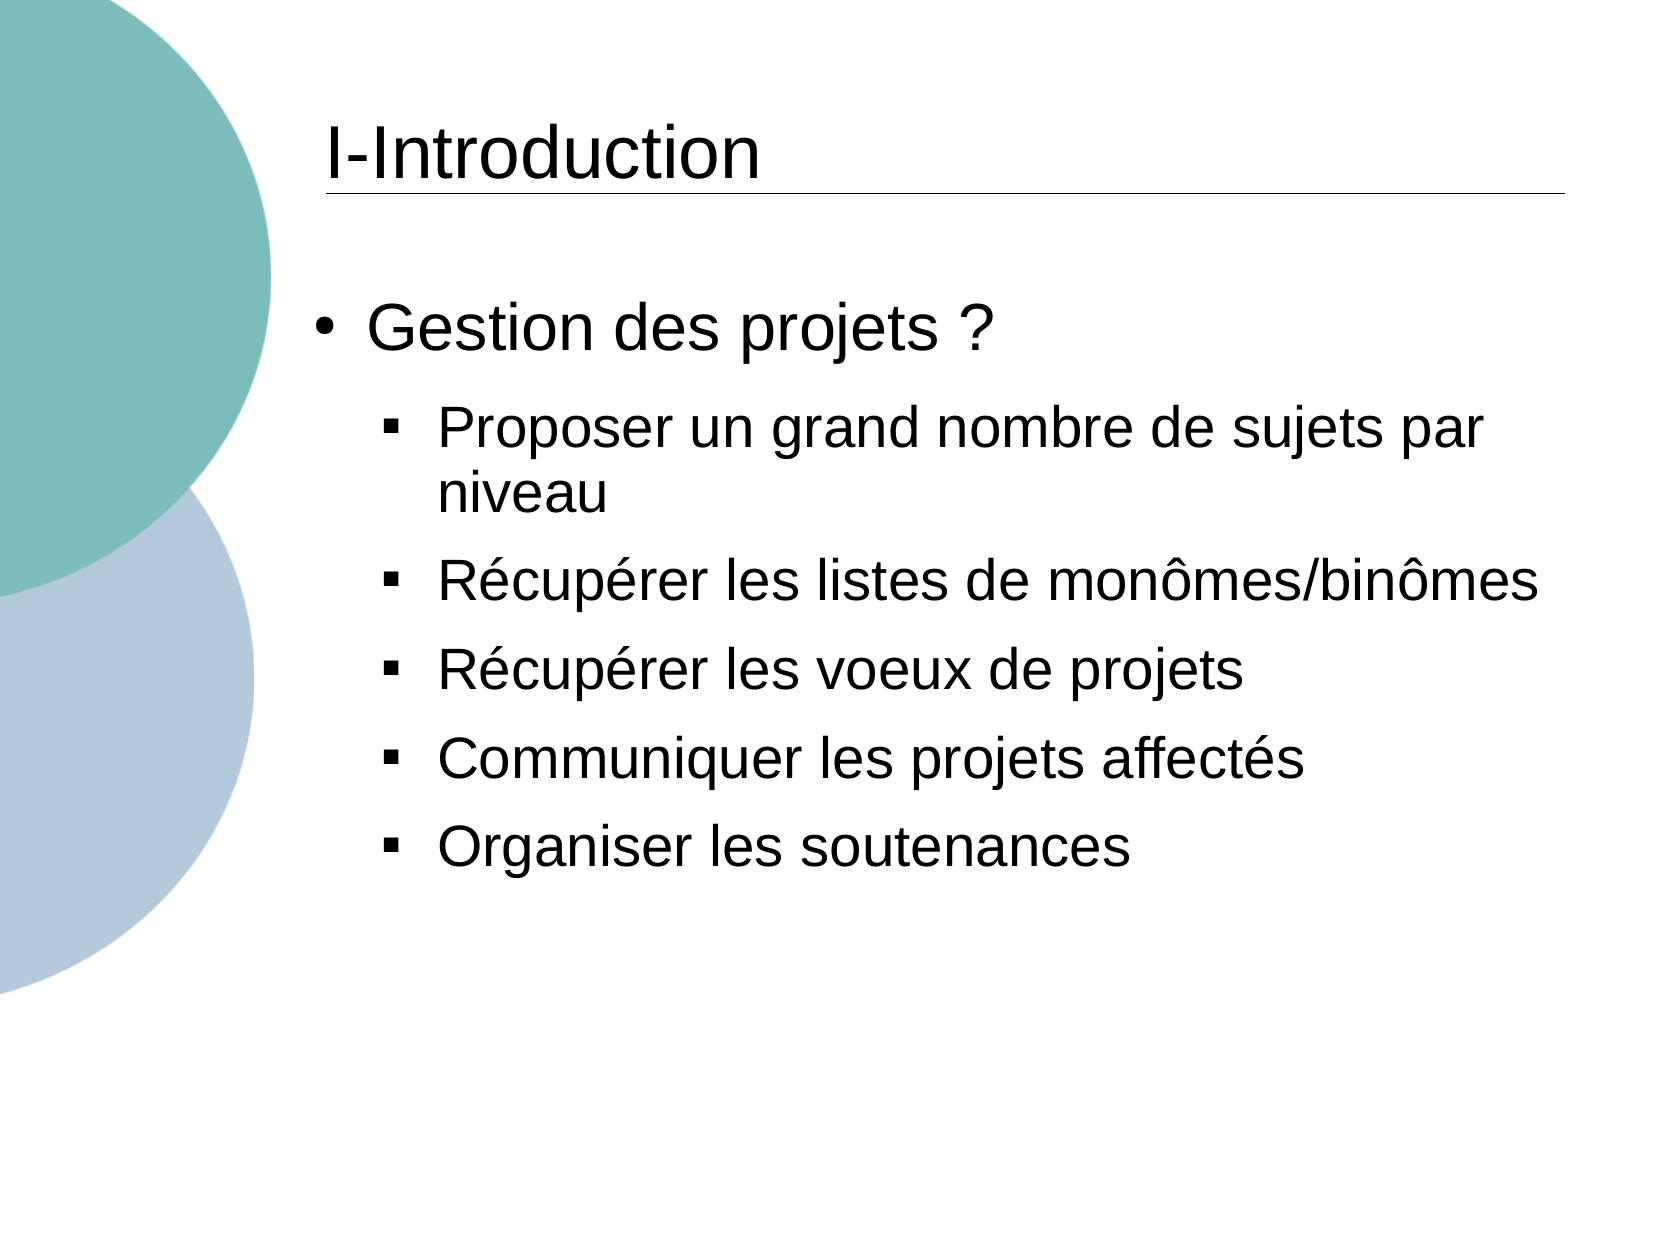

# I-Introduction
| |
| --- |
Gestion des projets ?
Proposer un grand nombre de sujets par niveau
Récupérer les listes de monômes/binômes
Récupérer les voeux de projets
Communiquer les projets affectés
Organiser les soutenances